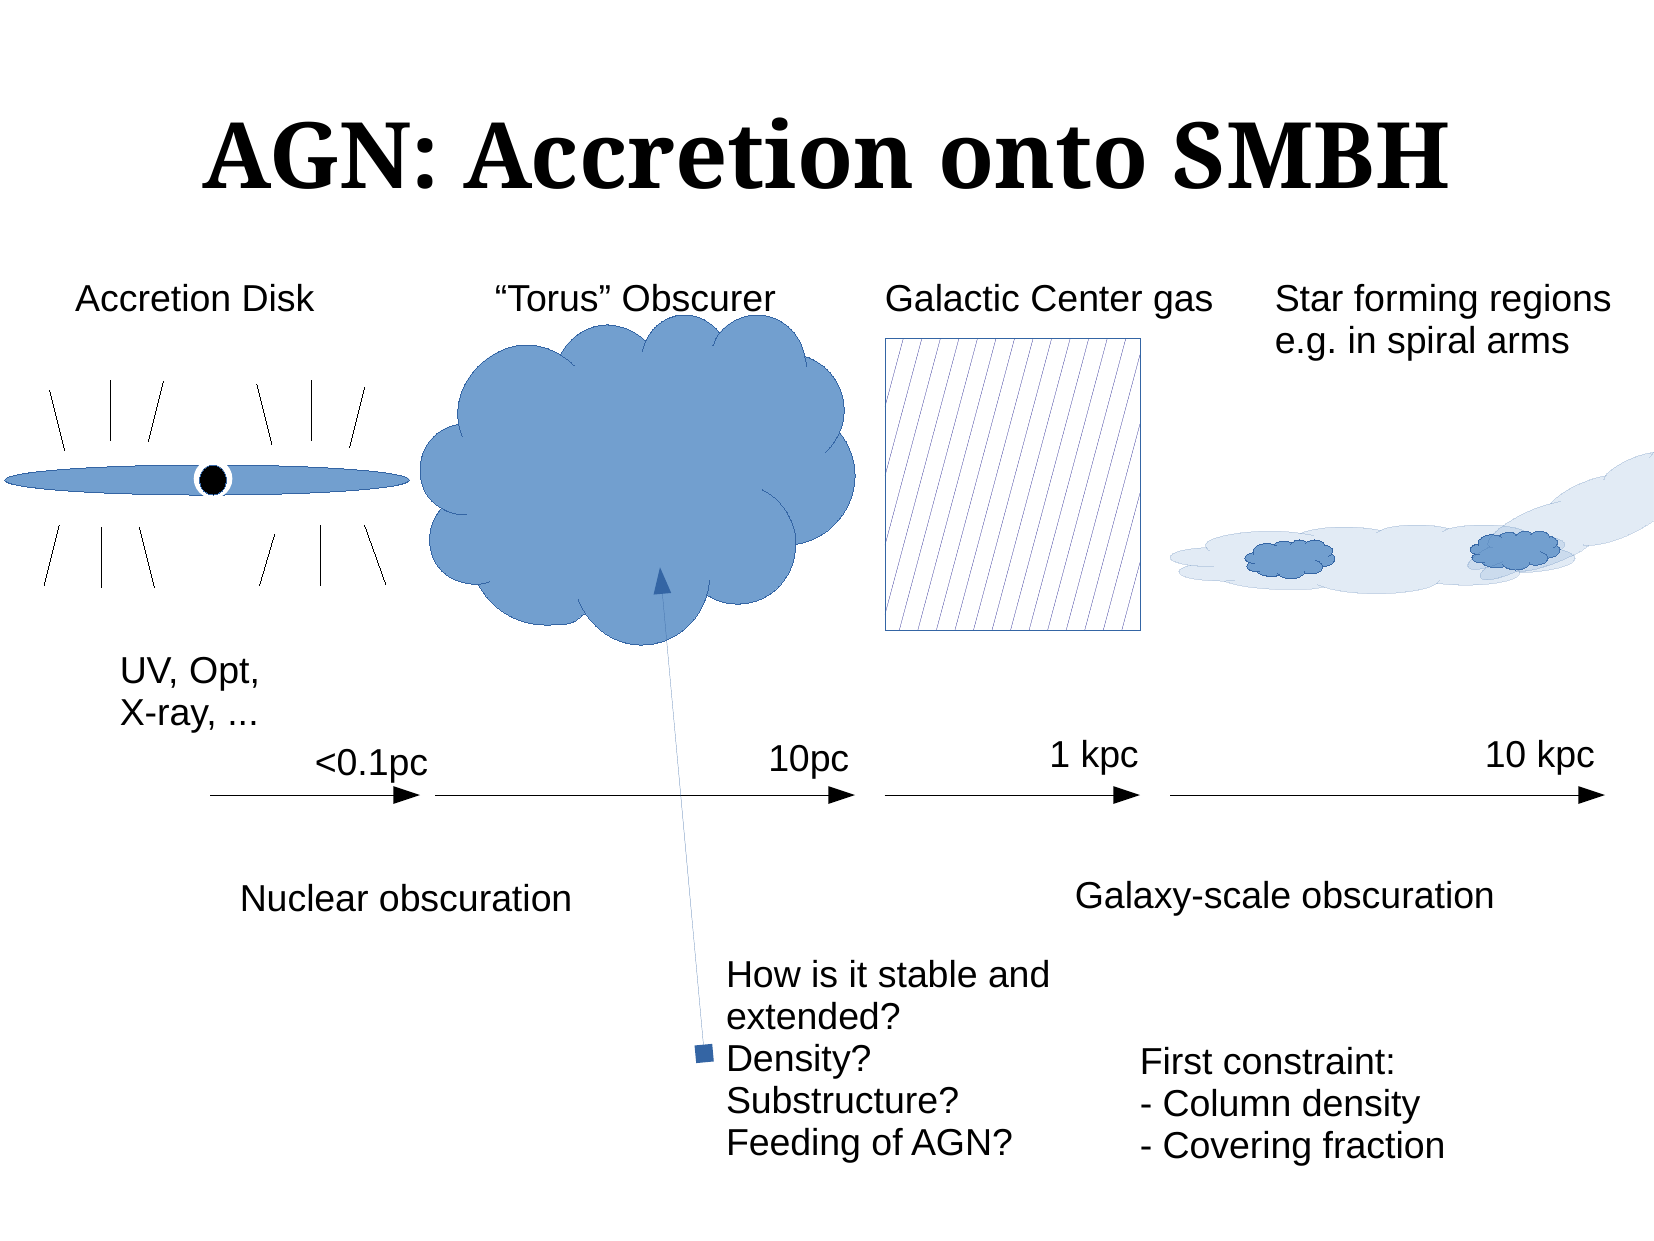

# AGN: Accretion onto SMBH
Accretion Disk
“Torus” Obscurer
Galactic Center gas
Star forming regions
e.g. in spiral arms
UV, Opt, X-ray, ...
1 kpc
10 kpc
10pc
<0.1pc
Galaxy-scale obscuration
Nuclear obscuration
How is it stable and extended?
Density? Substructure?
Feeding of AGN?
First constraint:
- Column density
- Covering fraction